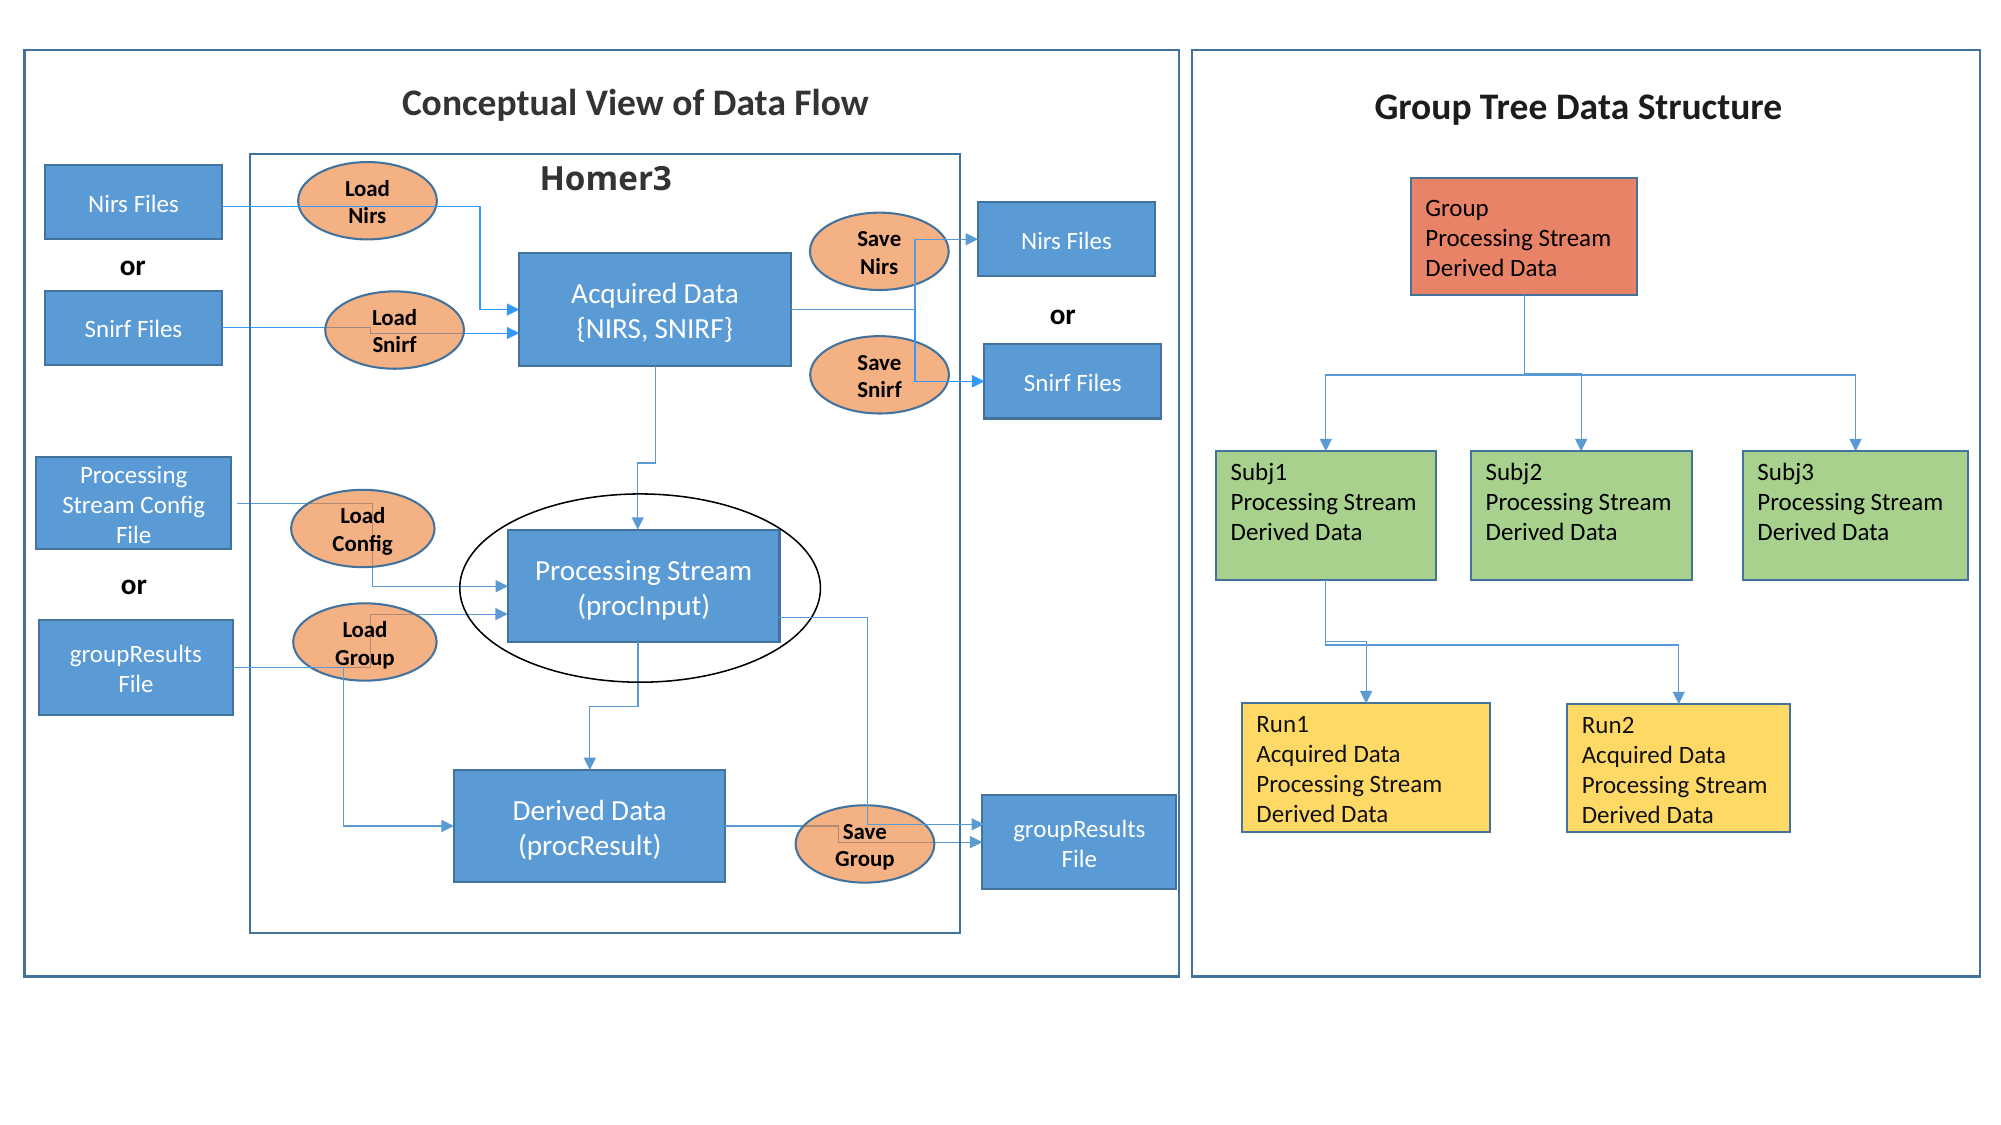

Conceptual View of Data Flow
Group Tree Data Structure
Homer3
Load Nirs
Nirs Files
Group
Processing Stream
Derived Data
Nirs Files
Save Nirs
or
Acquired Data
{NIRS, SNIRF}
or
Snirf Files
Load Snirf
Save Snirf
Snirf Files
Subj1
Processing Stream
Derived Data
Subj2
Processing Stream
Derived Data
Subj3
Processing Stream
Derived Data
Processing Stream Config File
Load Config
Processing Stream
(procInput)
or
Load Group
groupResults File
Run1
Acquired Data
Processing Stream
Derived Data
Run2
Acquired Data
Processing Stream
Derived Data
Derived Data
(procResult)
groupResults File
Save Group